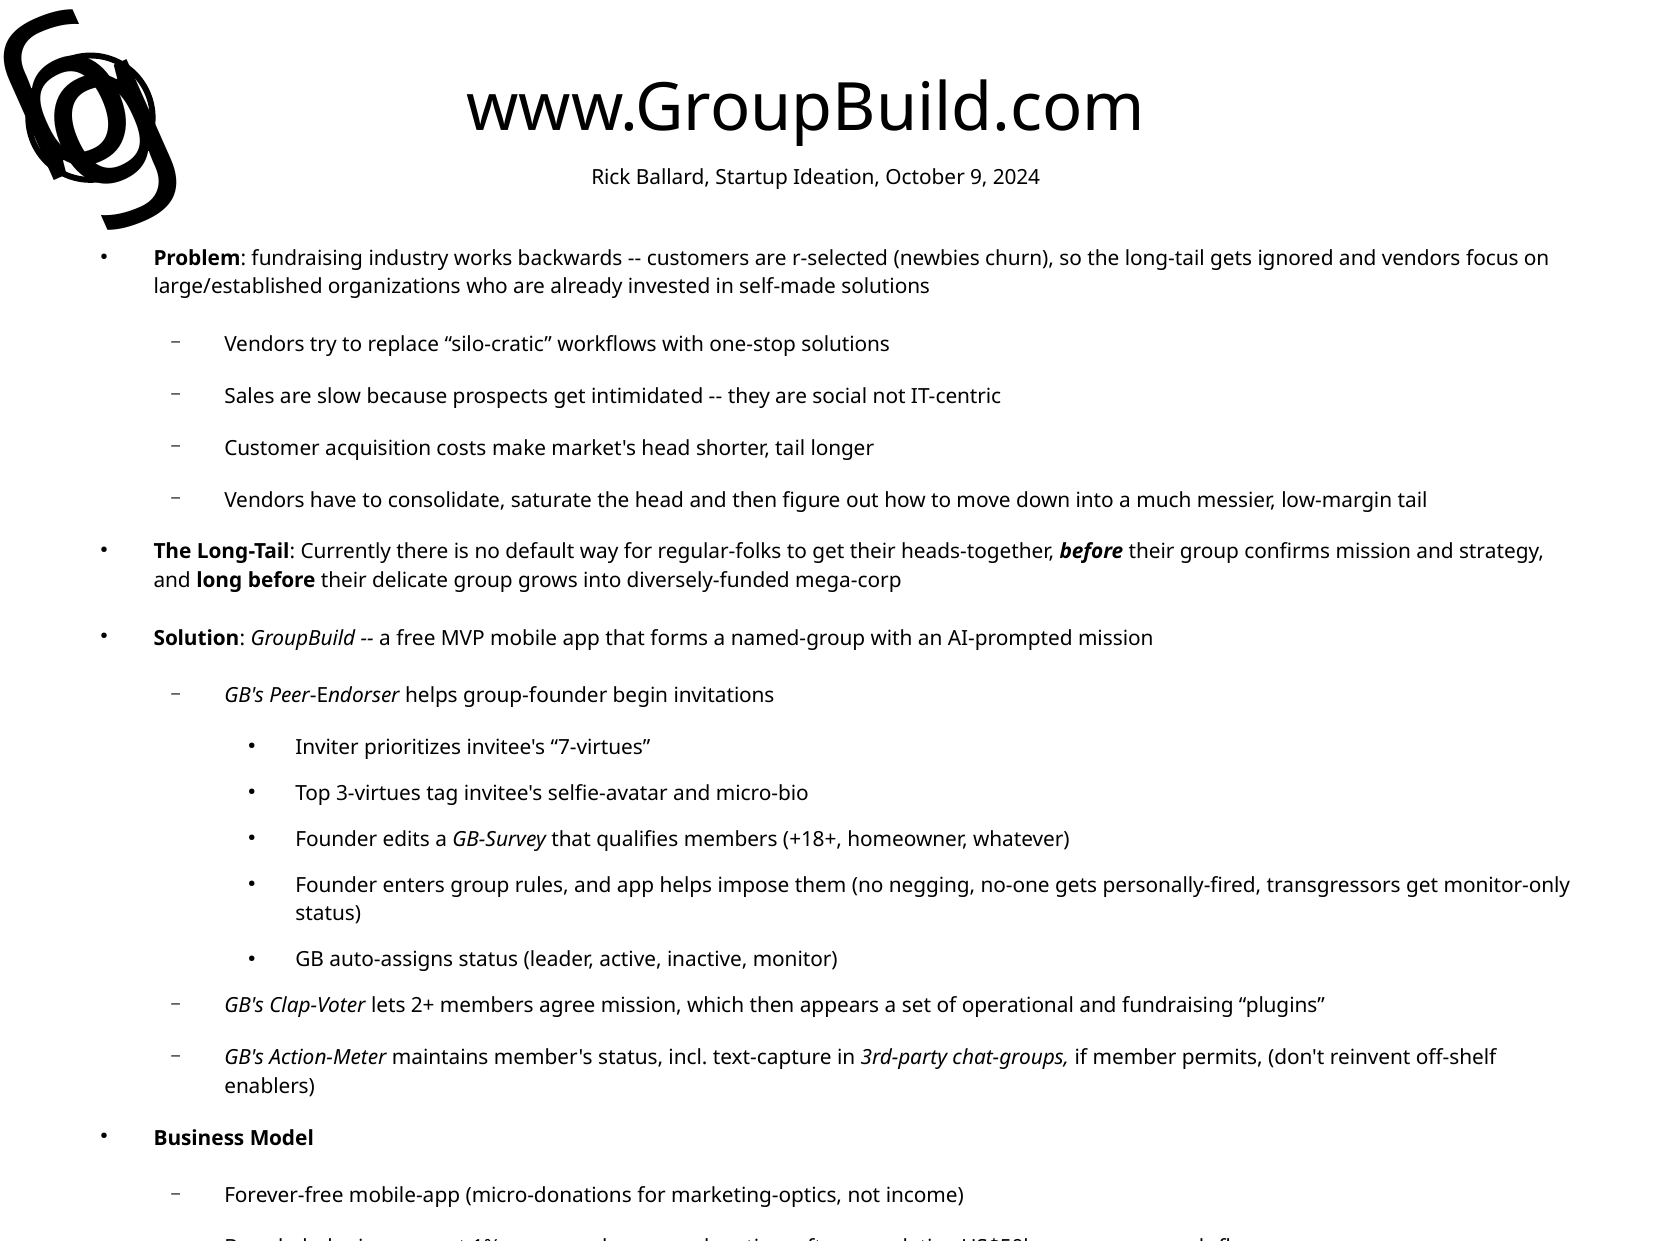

g
g
# www.GroupBuild.com
Rick Ballard, Startup Ideation, October 9, 2024
Problem: fundraising industry works backwards -- customers are r-selected (newbies churn), so the long-tail gets ignored and vendors focus on large/established organizations who are already invested in self-made solutions
Vendors try to replace “silo-cratic” workflows with one-stop solutions
Sales are slow because prospects get intimidated -- they are social not IT-centric
Customer acquisition costs make market's head shorter, tail longer
Vendors have to consolidate, saturate the head and then figure out how to move down into a much messier, low-margin tail
The Long-Tail: Currently there is no default way for regular-folks to get their heads-together, before their group confirms mission and strategy, and long before their delicate group grows into diversely-funded mega-corp
Solution: GroupBuild -- a free MVP mobile app that forms a named-group with an AI-prompted mission
GB's Peer-Endorser helps group-founder begin invitations
Inviter prioritizes invitee's “7-virtues”
Top 3-virtues tag invitee's selfie-avatar and micro-bio
Founder edits a GB-Survey that qualifies members (+18+, homeowner, whatever)
Founder enters group rules, and app helps impose them (no negging, no-one gets personally-fired, transgressors get monitor-only status)
GB auto-assigns status (leader, active, inactive, monitor)
GB's Clap-Voter lets 2+ members agree mission, which then appears a set of operational and fundraising “plugins”
GB's Action-Meter maintains member's status, incl. text-capture in 3rd-party chat-groups, if member permits, (don't reinvent off-shelf enablers)
Business Model
Forever-free mobile-app (micro-donations for marketing-optics, not income)
Branded-plugins request 1% revenue-share as a donation, after cumulative-US$50k e-commerce cash-flow
Need process patent and/or viral-brand because exit valuation is about on-boarding, (less value in churning customer-base and me-too app-suite)